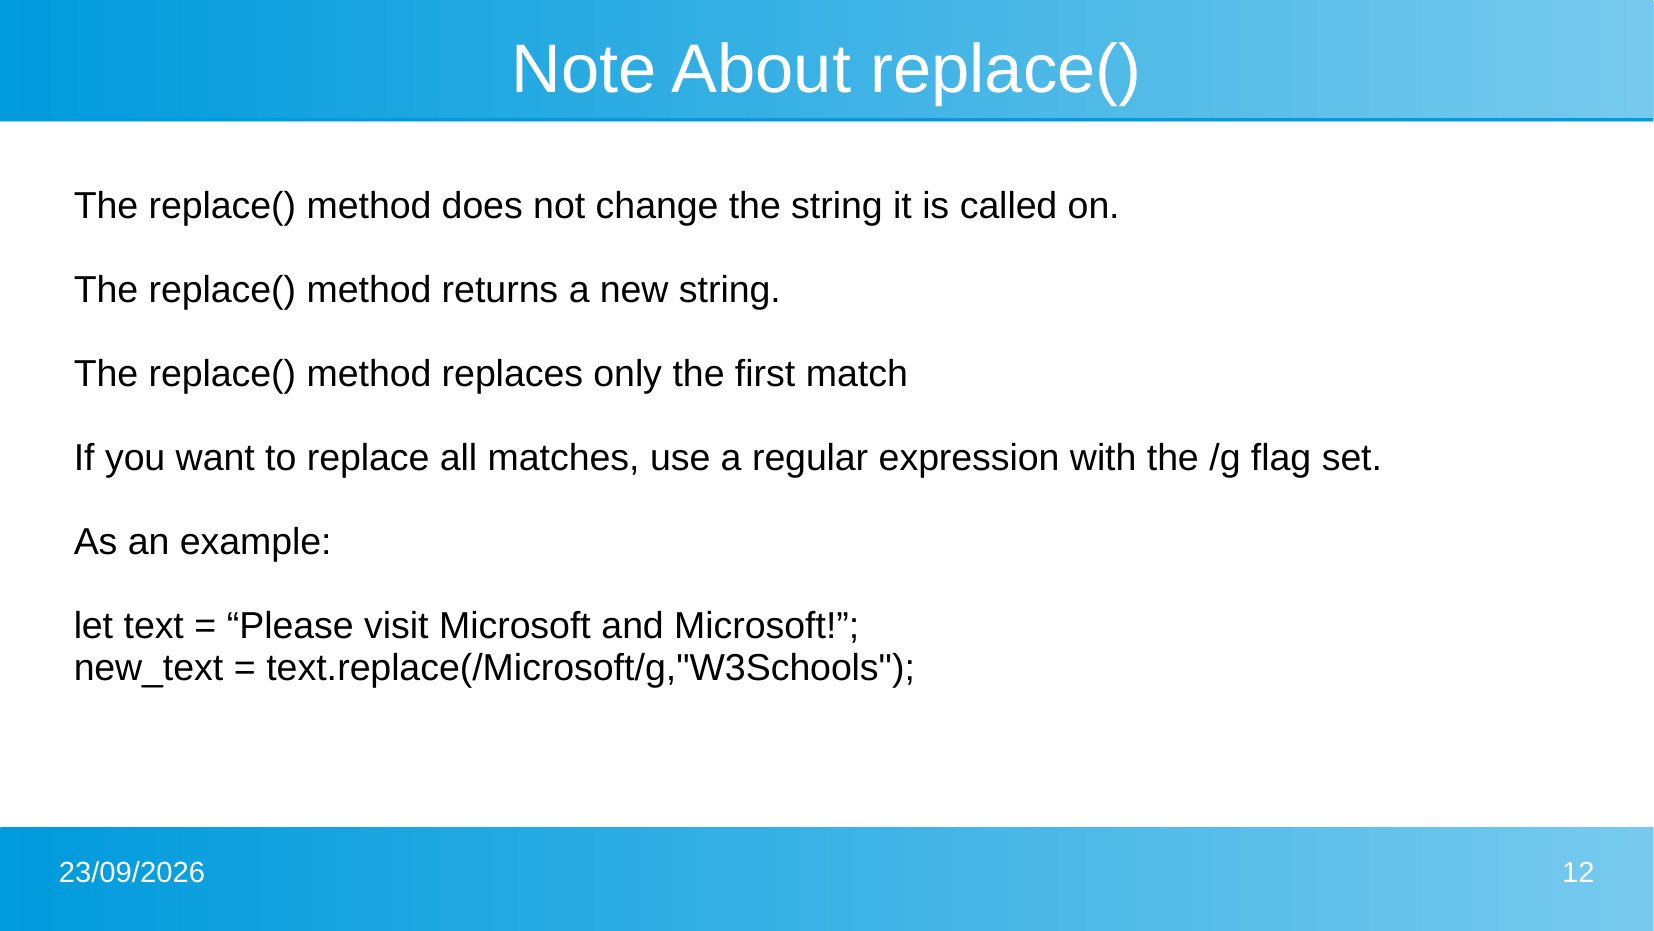

# Note About replace()
The replace() method does not change the string it is called on.
The replace() method returns a new string.
The replace() method replaces only the first match
If you want to replace all matches, use a regular expression with the /g flag set.
As an example:
let text = “Please visit Microsoft and Microsoft!”;
new_text = text.replace(/Microsoft/g,"W3Schools");
12